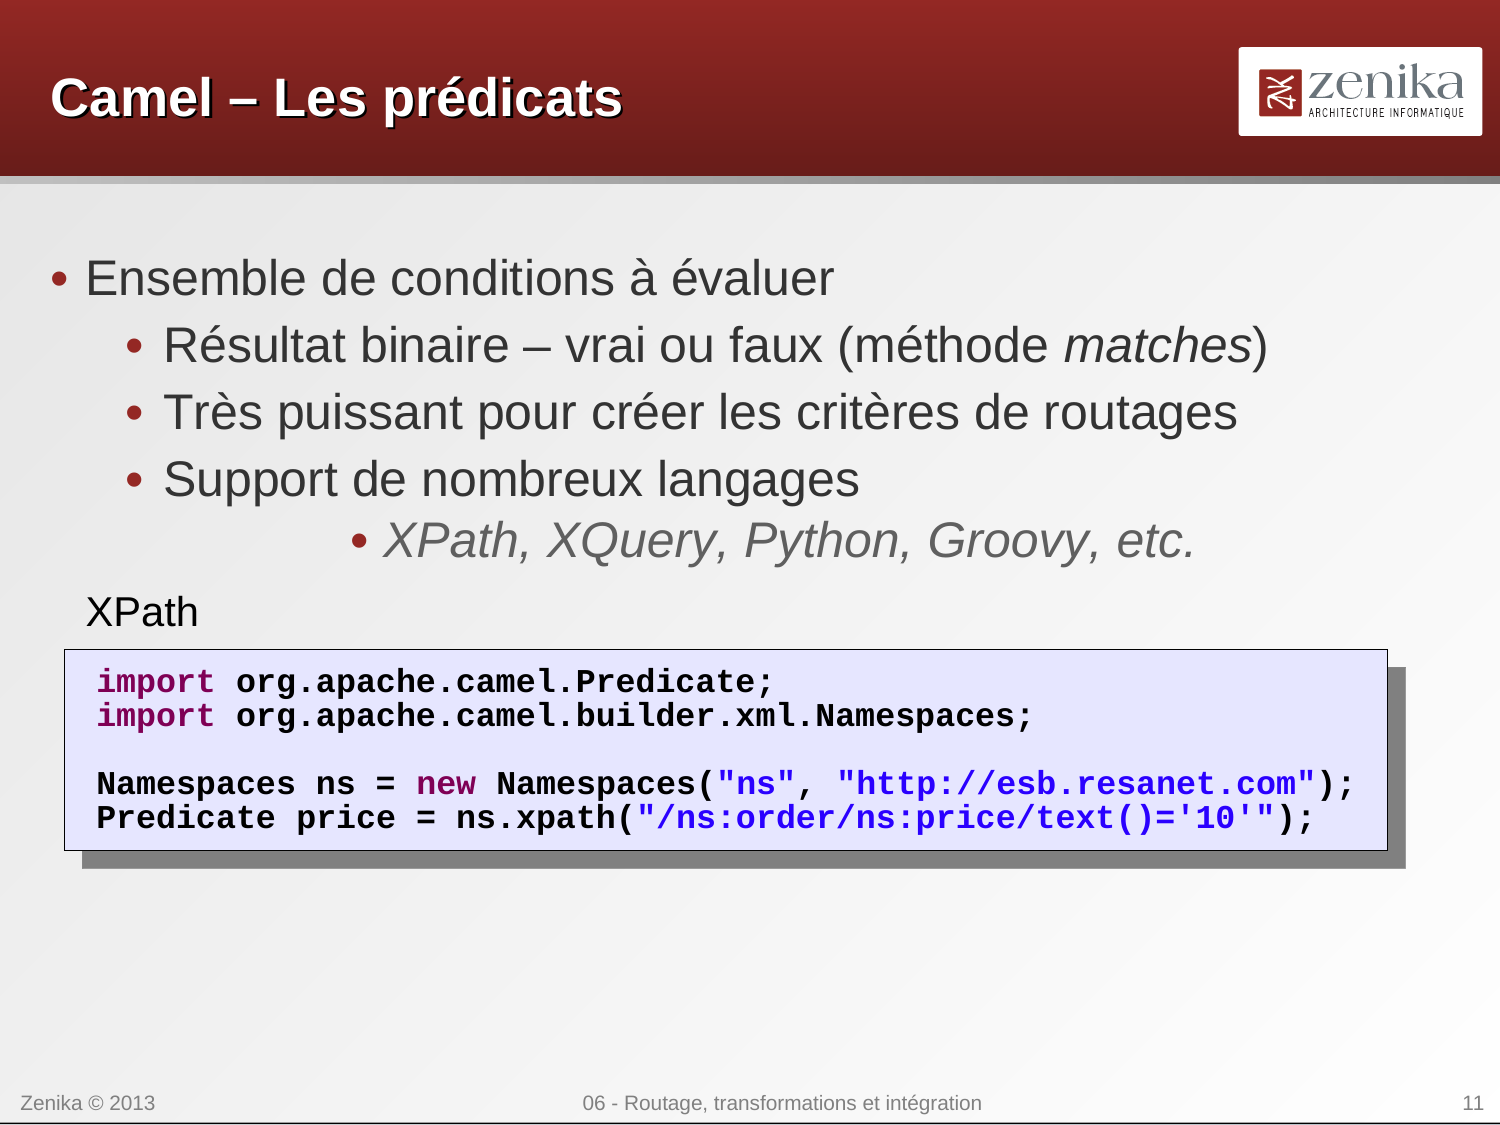

# Camel – Les prédicats
Ensemble de conditions à évaluer
Résultat binaire – vrai ou faux (méthode matches)
Très puissant pour créer les critères de routages
Support de nombreux langages
 XPath, XQuery, Python, Groovy, etc.
XPath
import org.apache.camel.Predicate;
import org.apache.camel.builder.xml.Namespaces;
Namespaces ns = new Namespaces("ns", "http://esb.resanet.com");
Predicate price = ns.xpath("/ns:order/ns:price/text()='10'");